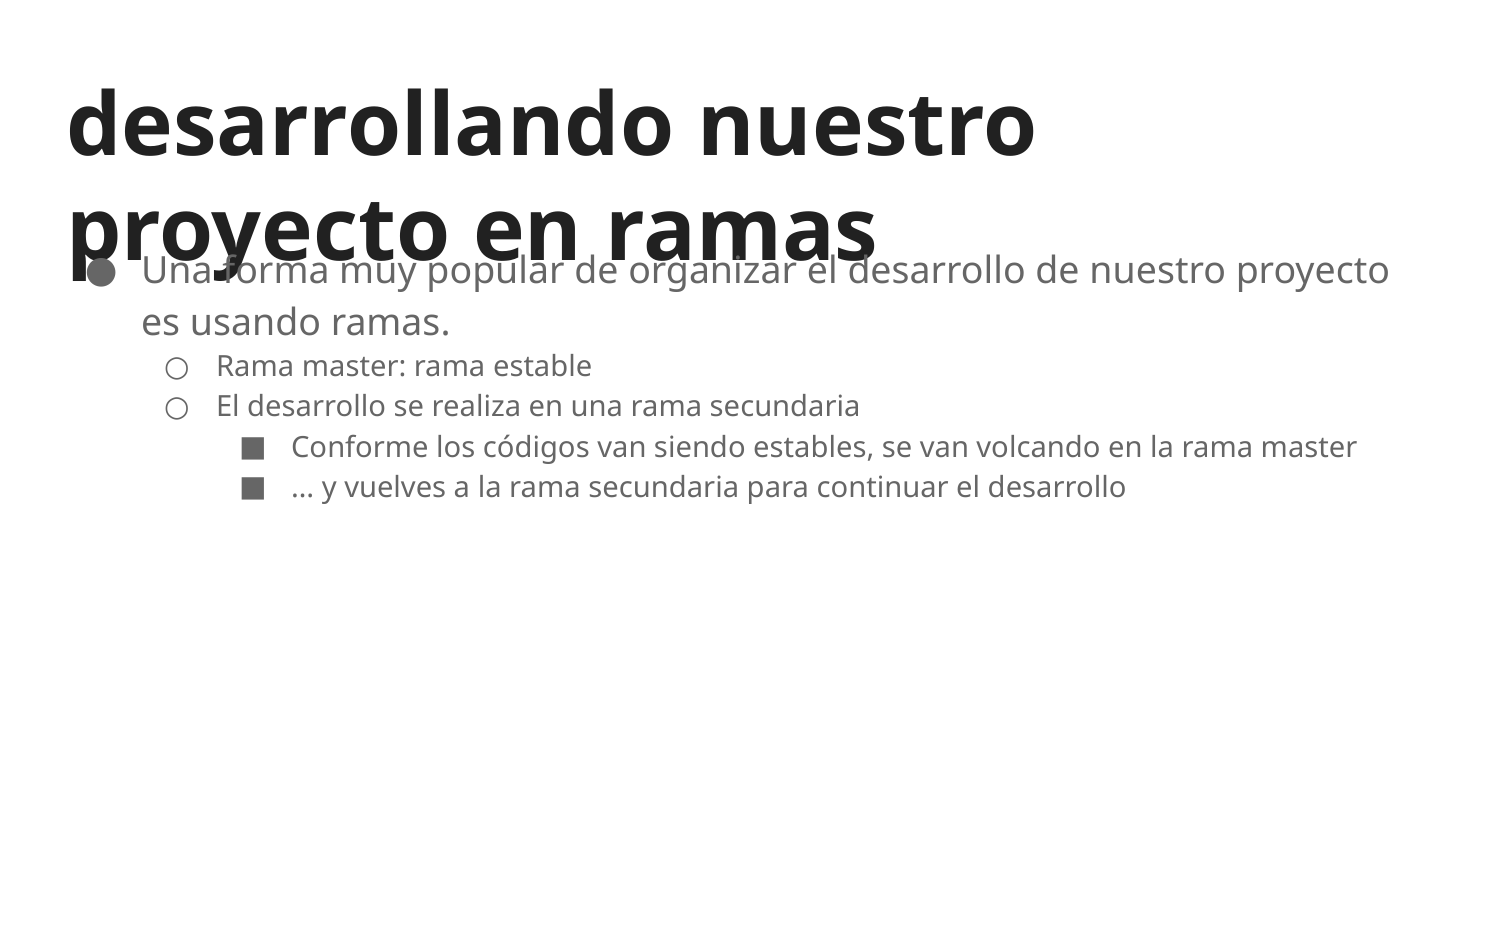

# desarrollando nuestro proyecto en ramas
Una forma muy popular de organizar el desarrollo de nuestro proyecto es usando ramas.
Rama master: rama estable
El desarrollo se realiza en una rama secundaria
Conforme los códigos van siendo estables, se van volcando en la rama master
… y vuelves a la rama secundaria para continuar el desarrollo